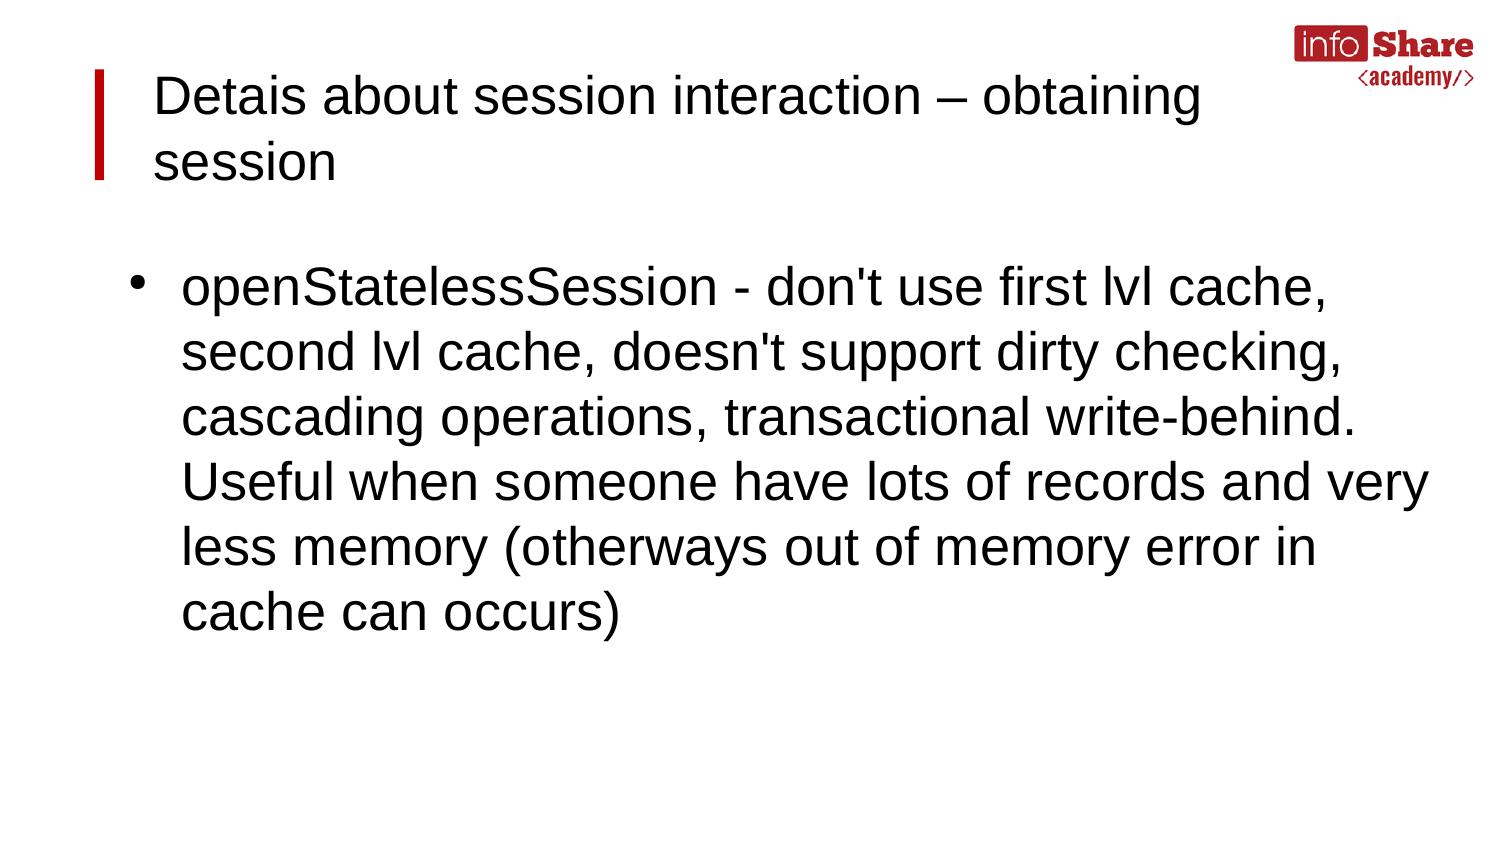

# Detais about session interaction – obtaining session
openStatelessSession - don't use first lvl cache, second lvl cache, doesn't support dirty checking, cascading operations, transactional write-behind. Useful when someone have lots of records and very less memory (otherways out of memory error in cache can occurs)